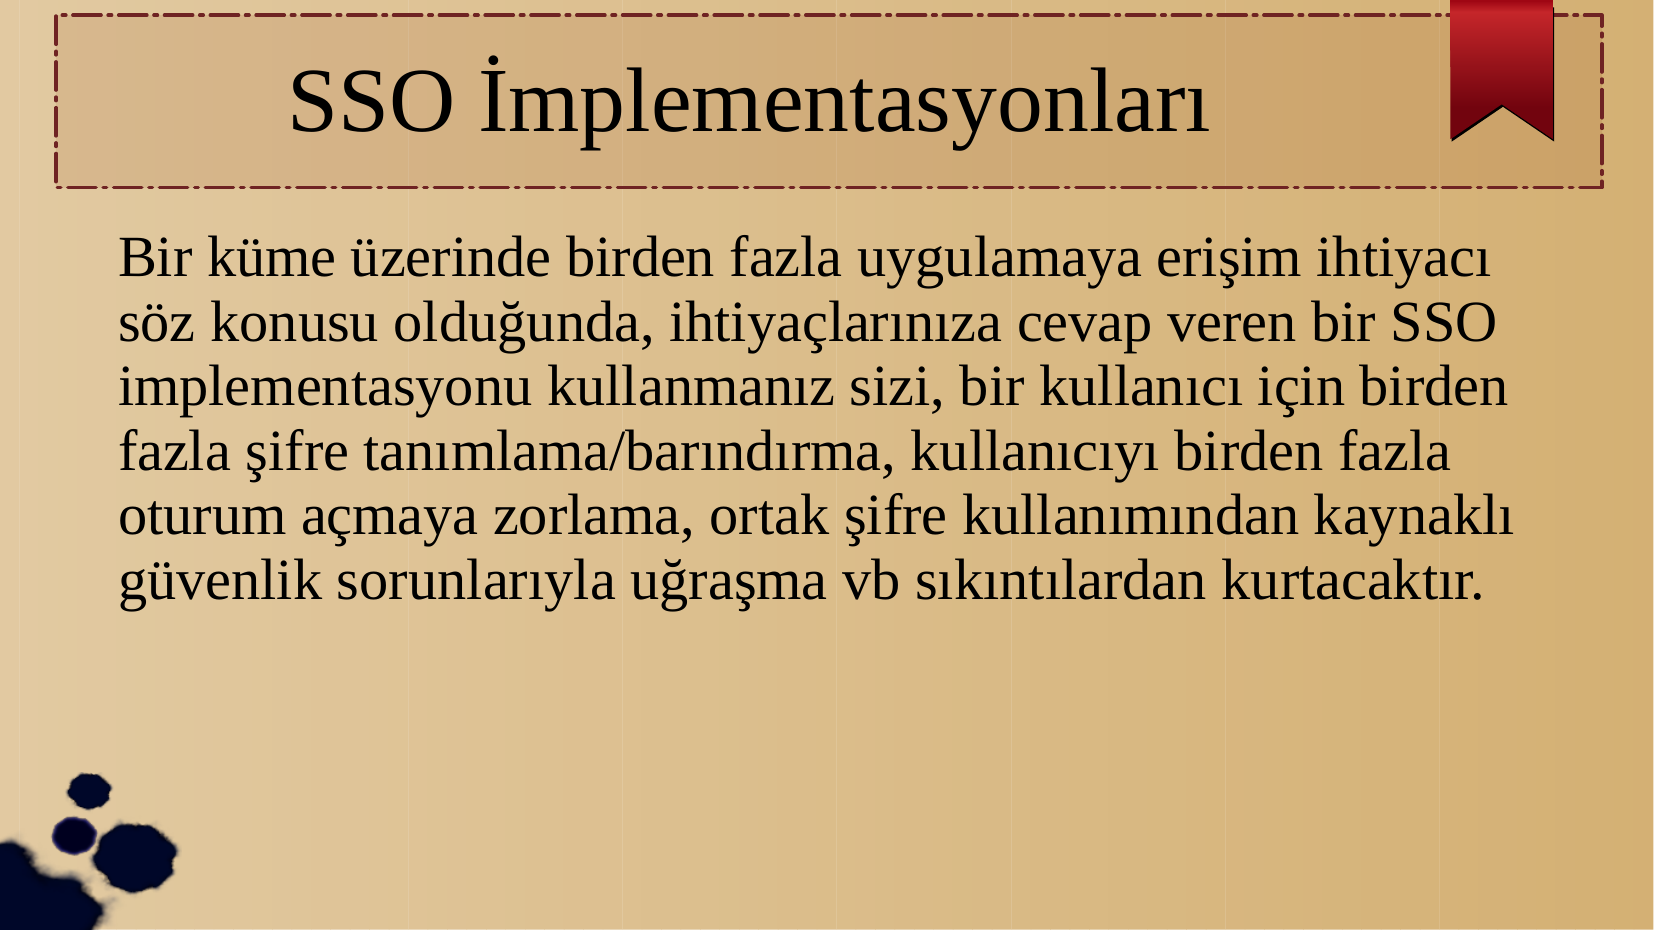

# SSO İmplementasyonları
Bir küme üzerinde birden fazla uygulamaya erişim ihtiyacı söz konusu olduğunda, ihtiyaçlarınıza cevap veren bir SSO implementasyonu kullanmanız sizi, bir kullanıcı için birden fazla şifre tanımlama/barındırma, kullanıcıyı birden fazla oturum açmaya zorlama, ortak şifre kullanımından kaynaklı güvenlik sorunlarıyla uğraşma vb sıkıntılardan kurtacaktır.